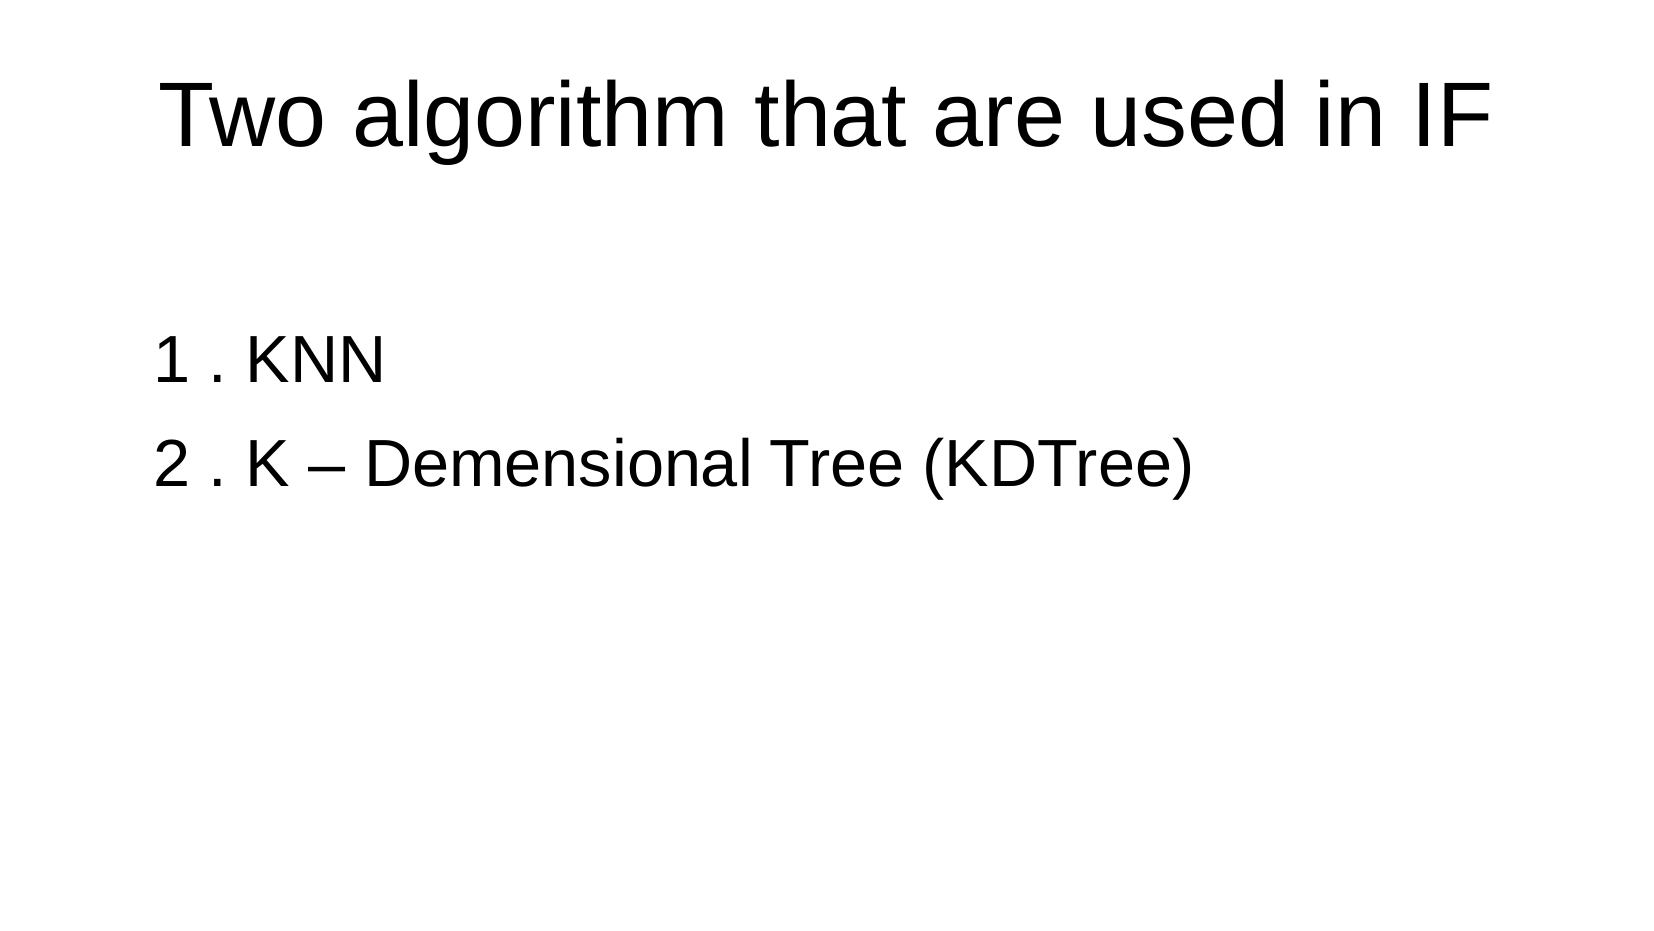

# Two algorithm that are used in IF
1 . KNN
2 . K – Demensional Tree (KDTree)